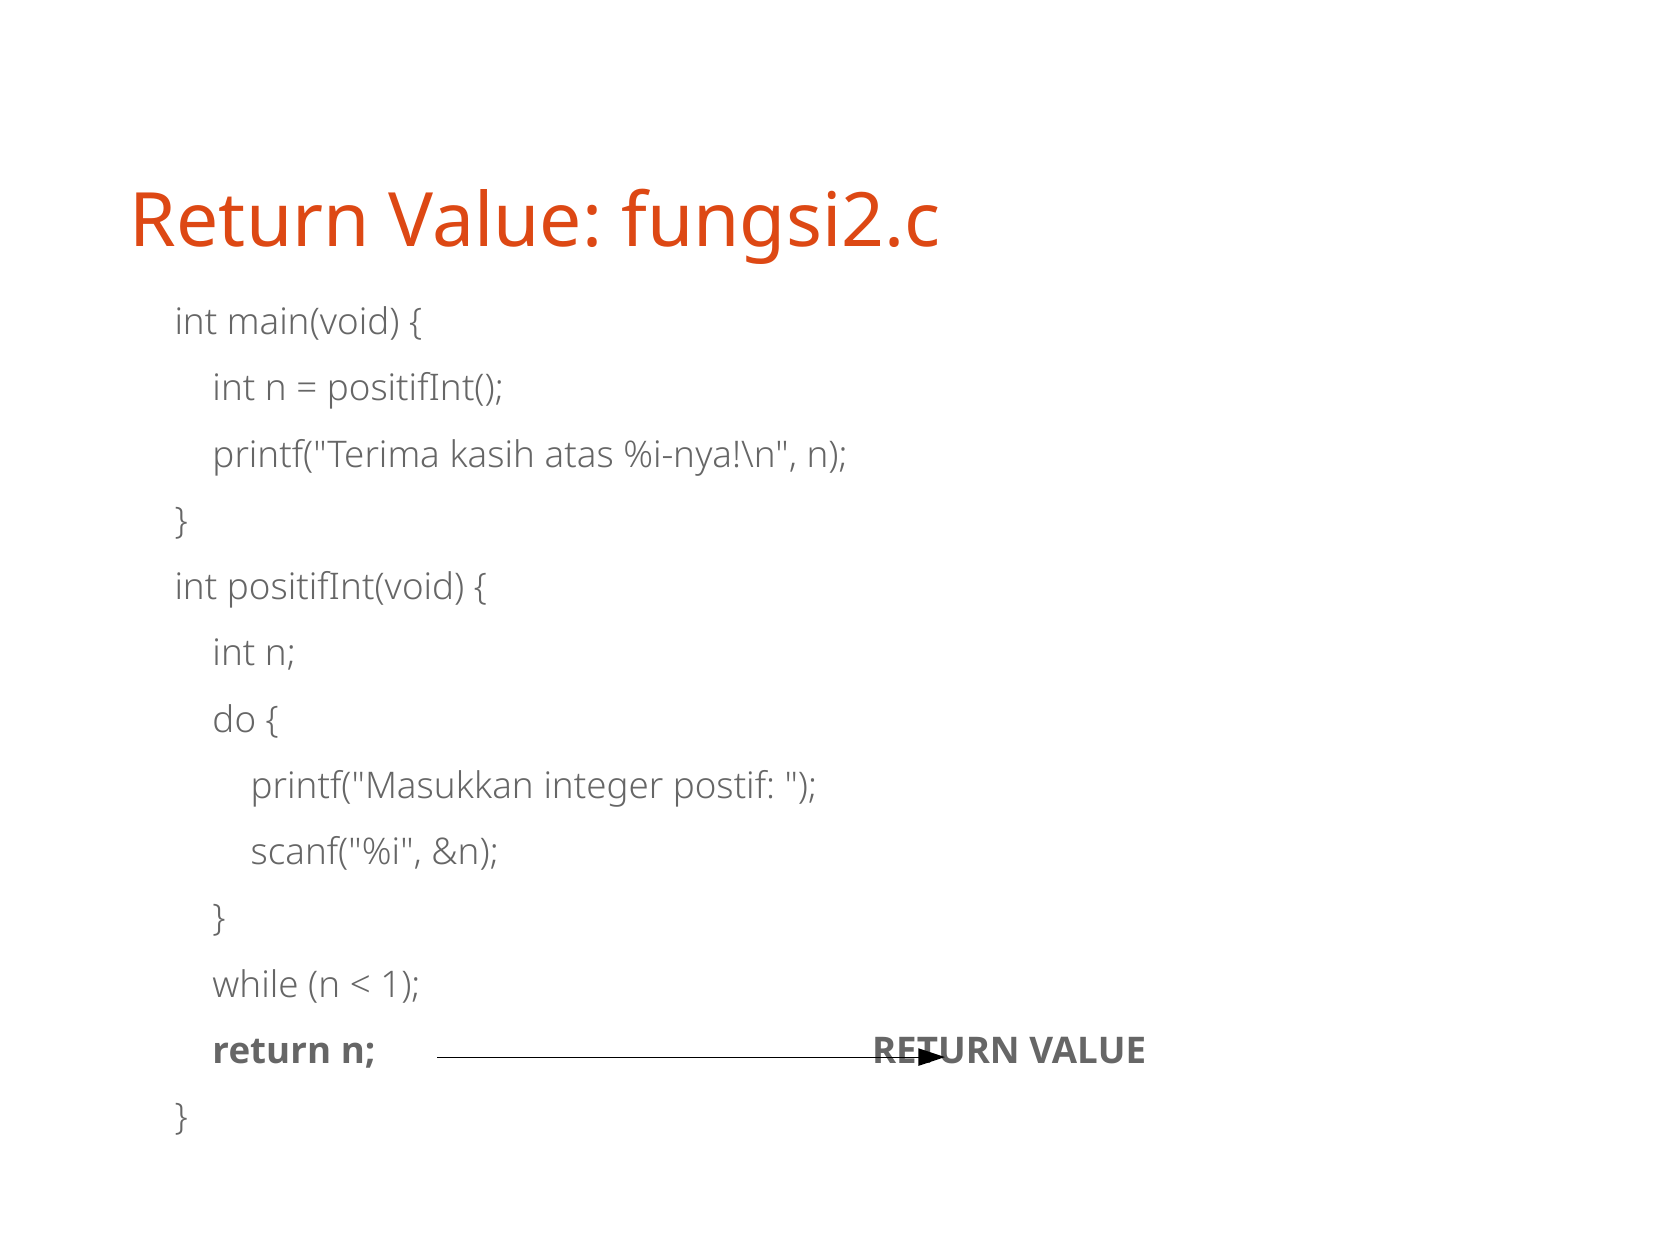

# Return Value: fungsi2.c
int main(void) {
 int n = positifInt();
 printf("Terima kasih atas %i-nya!\n", n);
}
int positifInt(void) {
 int n;
 do {
 printf("Masukkan integer postif: ");
 scanf("%i", &n);
 }
 while (n < 1);
 return n;							 					 			 			 				 		RETURN VALUE
}